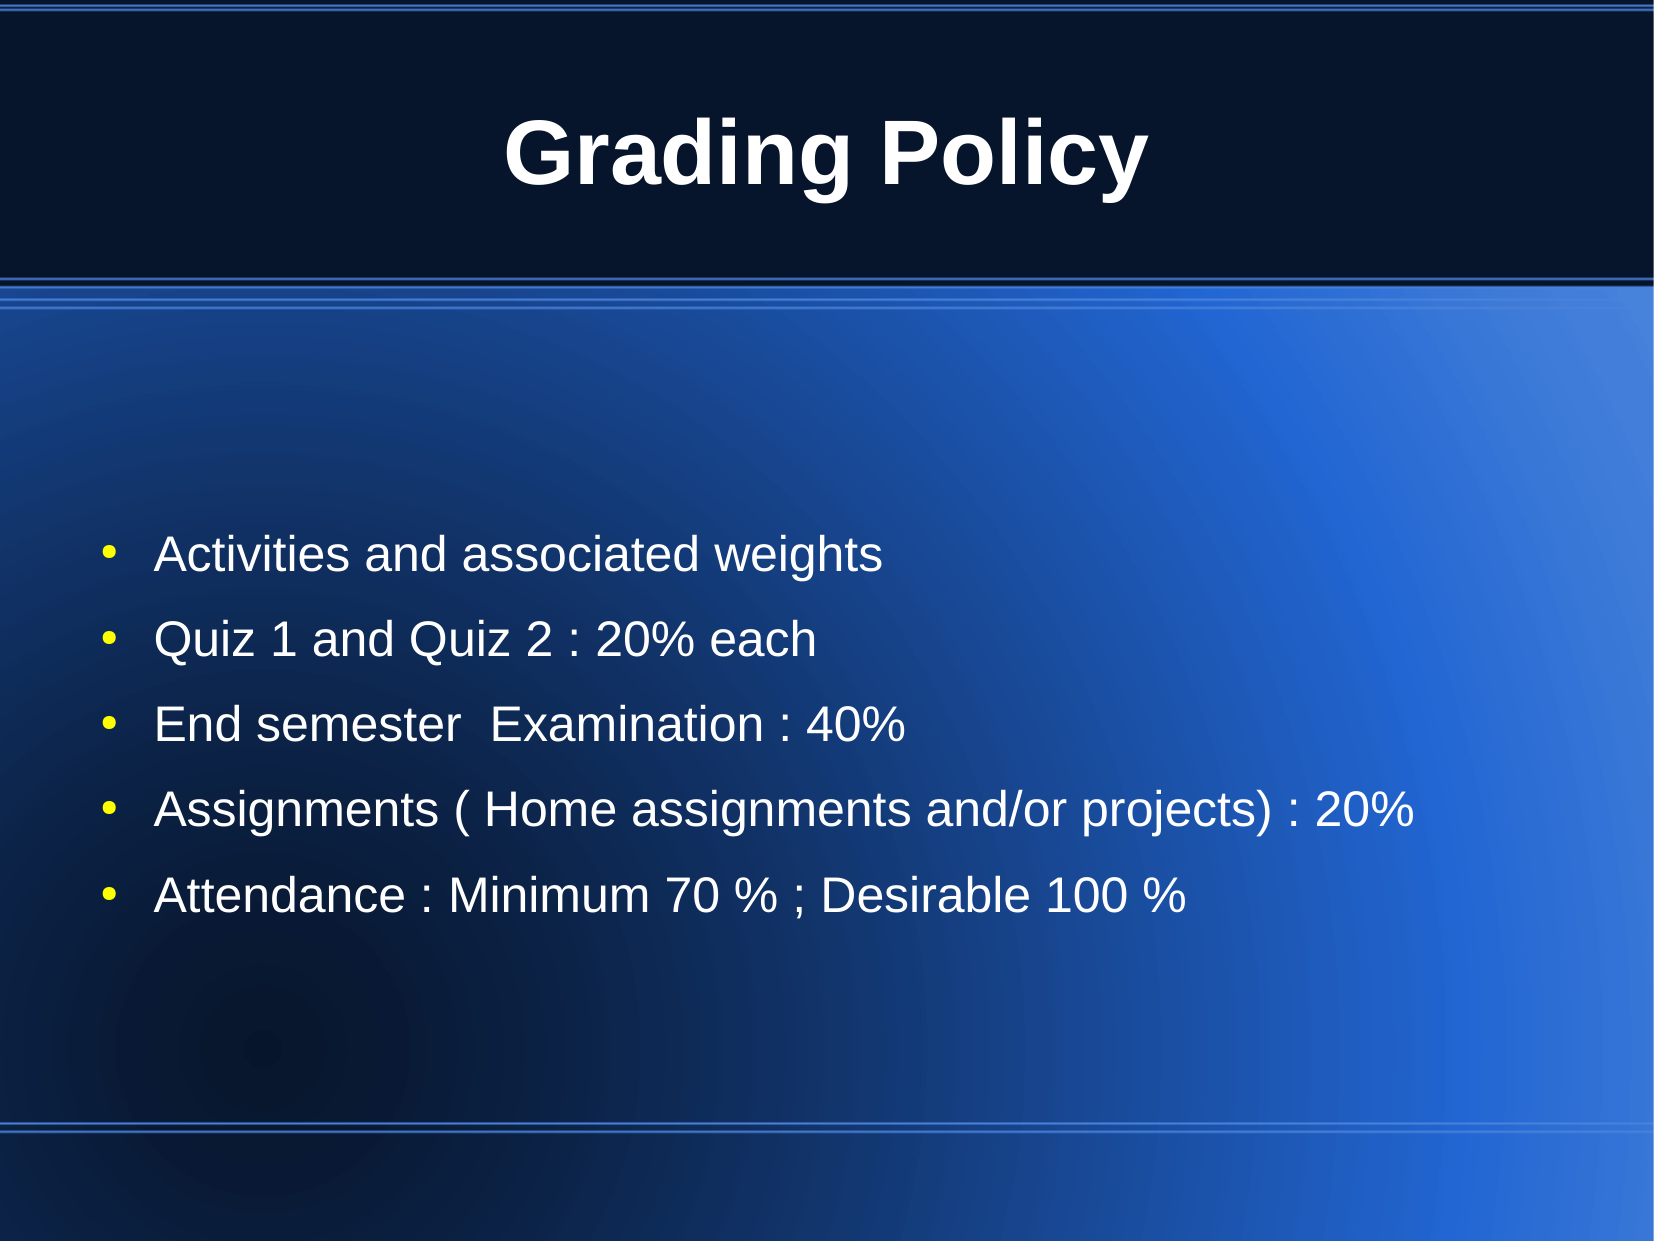

# Grading Policy
Activities and associated weights
Quiz 1 and Quiz 2 : 20% each
End semester Examination : 40%
Assignments ( Home assignments and/or projects) : 20%
Attendance : Minimum 70 % ; Desirable 100 %